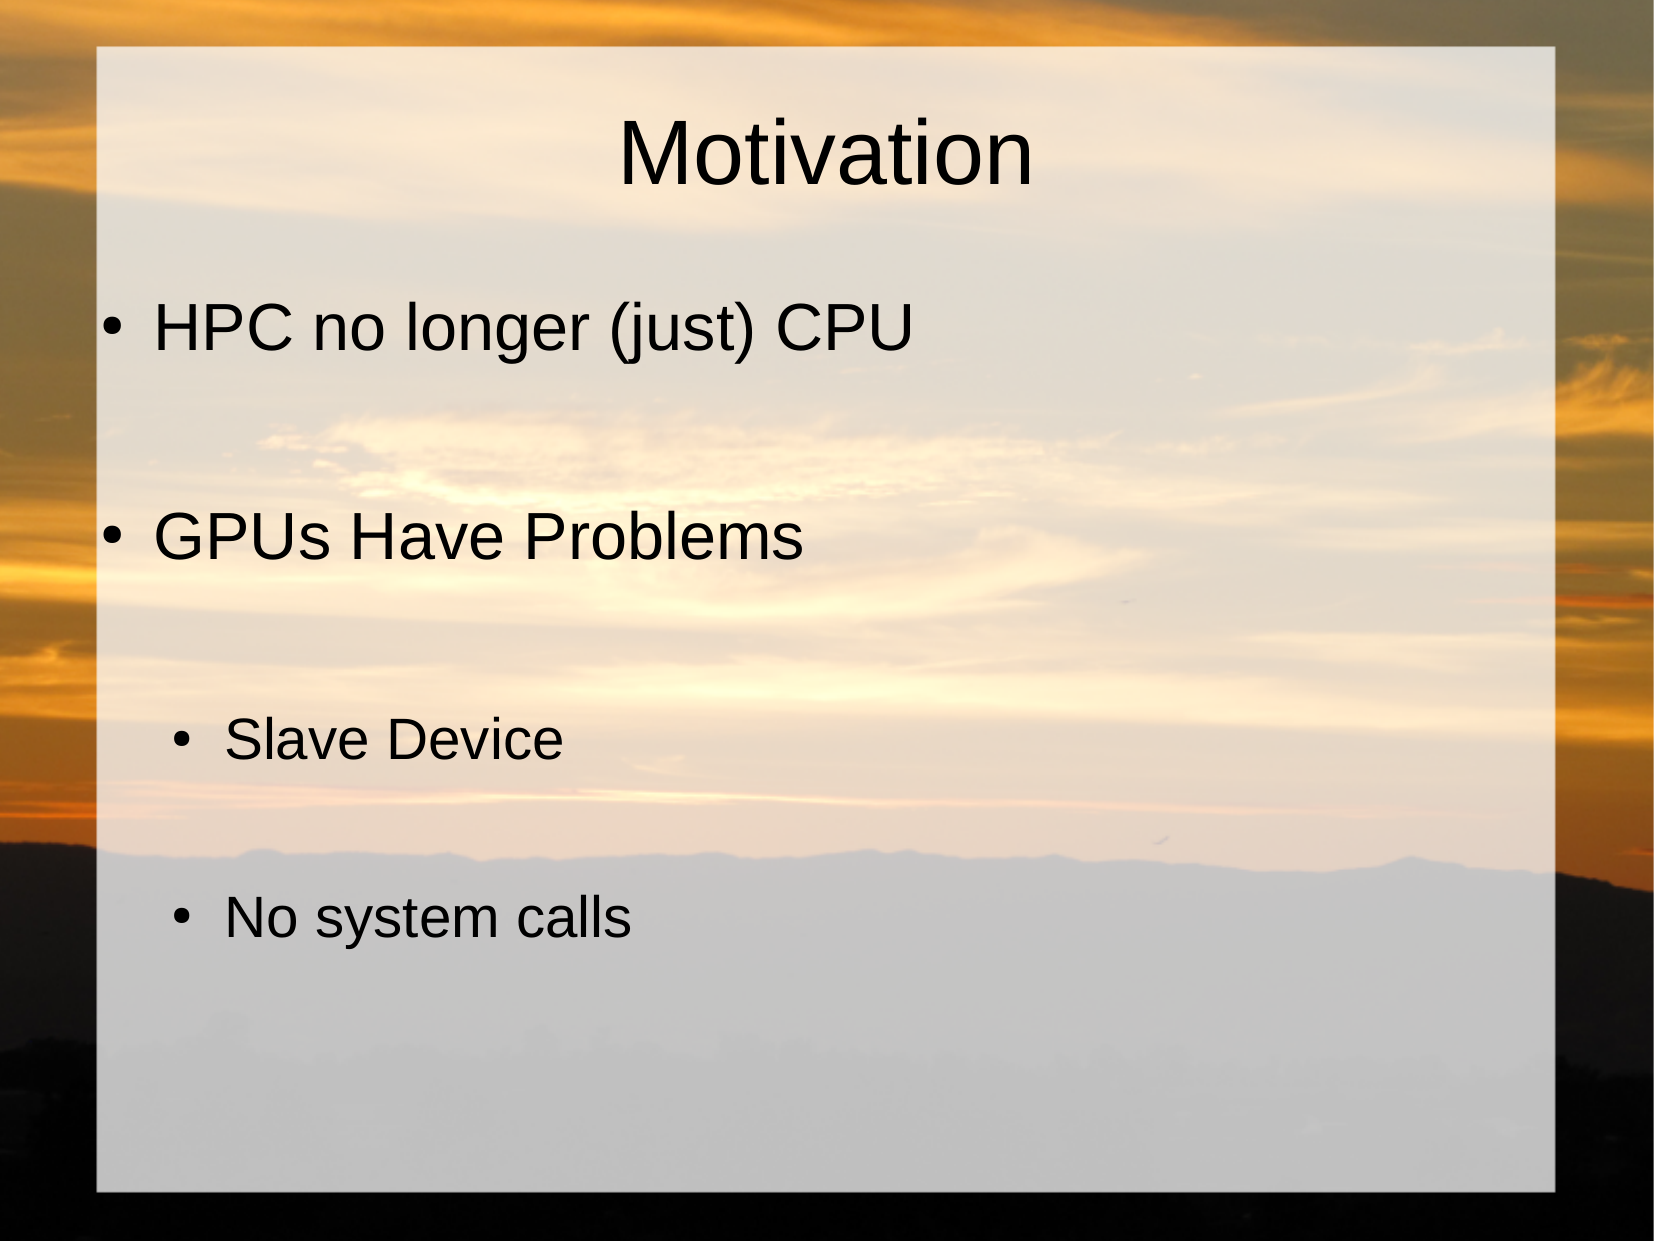

# Motivation
HPC no longer (just) CPU
GPUs Have Problems
Slave Device
No system calls